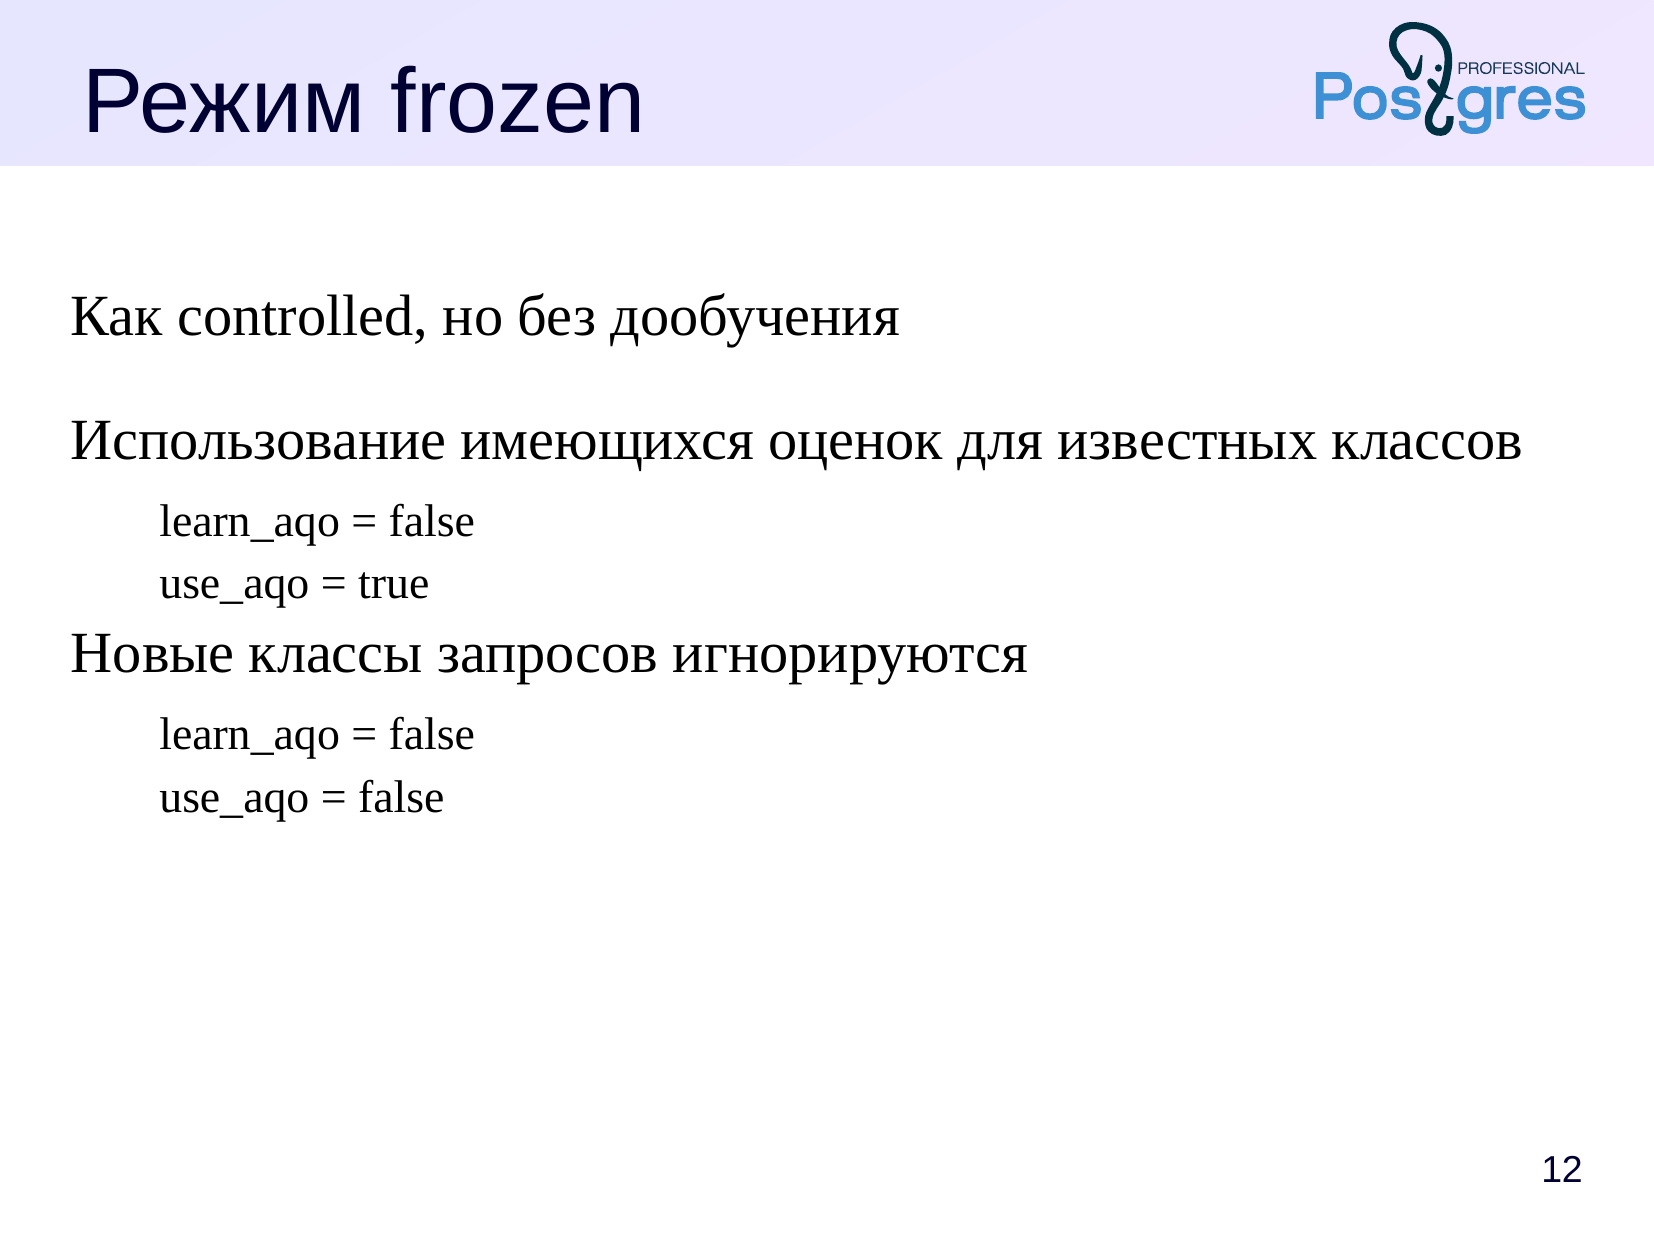

# Режим frozen
Как controlled, но без дообучения
Использование имеющихся оценок для известных классов
learn_aqo = false
use_aqo = true
Новые классы запросов игнорируются
learn_aqo = false
use_aqo = false